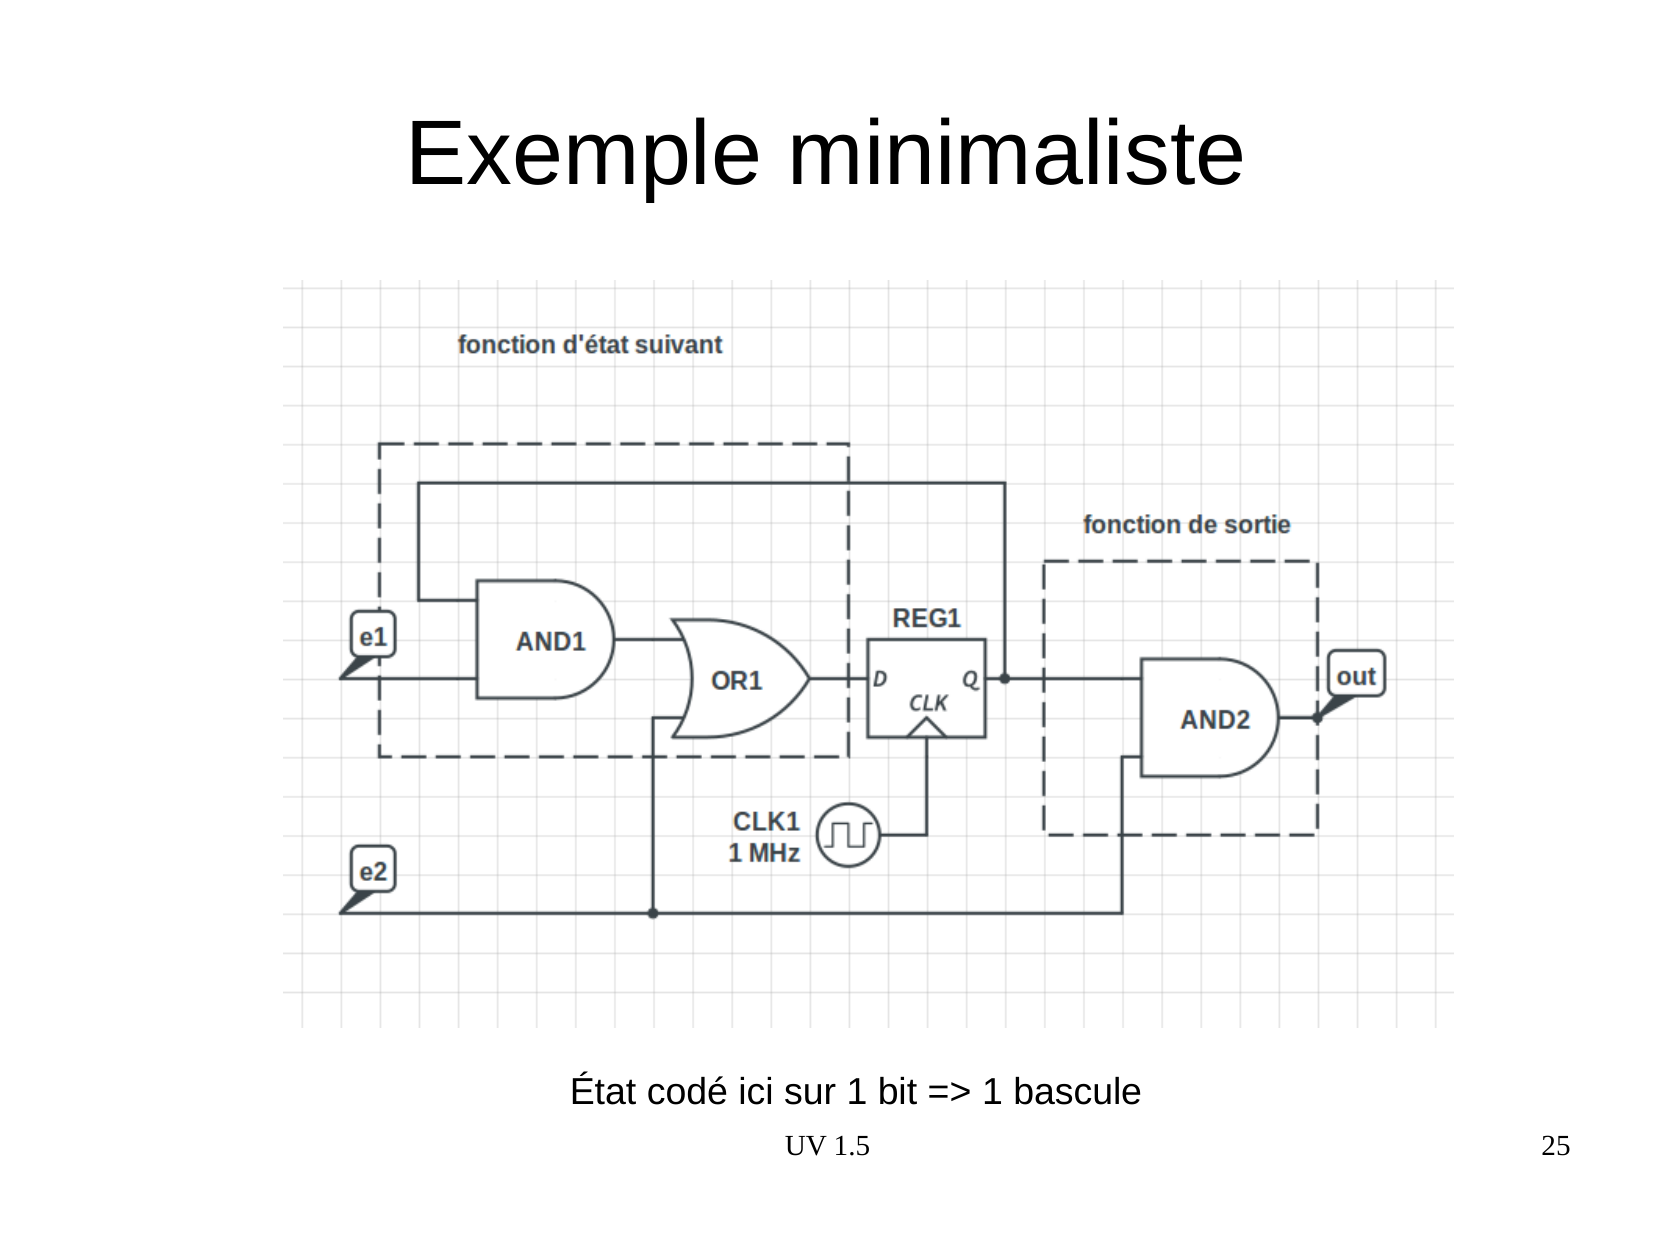

# Exemple minimaliste
État codé ici sur 1 bit => 1 bascule
UV 1.5
25